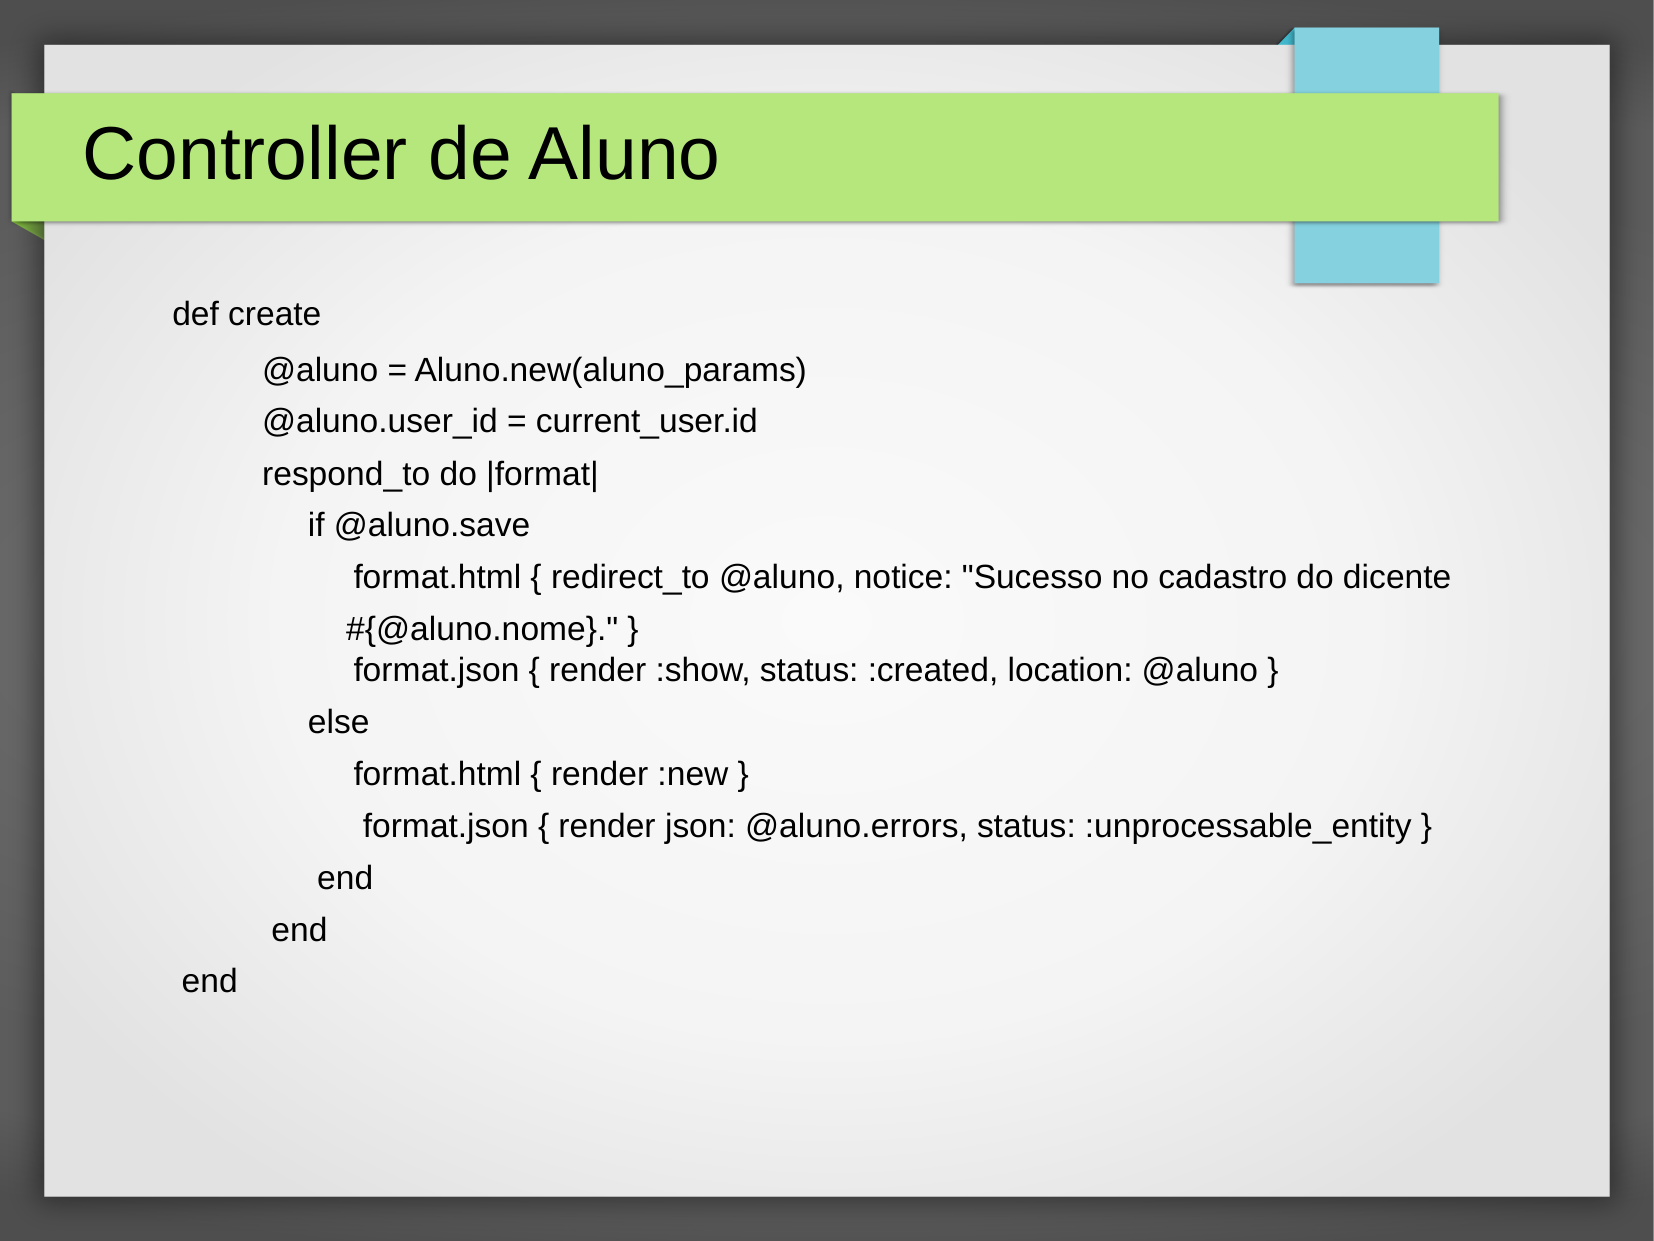

# Controller de Aluno
 	def create
 		@aluno = Aluno.new(aluno_params)
 		@aluno.user_id = current_user.id
 		respond_to do |format|
 		if @aluno.save
 	 		format.html { redirect_to @aluno, notice: "Sucesso no cadastro do dicente
#{@aluno.nome}." }
 	 		format.json { render :show, status: :created, location: @aluno }
 		else
 	 		format.html { render :new }
 	 		 format.json { render json: @aluno.errors, status: :unprocessable_entity }
 		 end
 		 end
 	 end